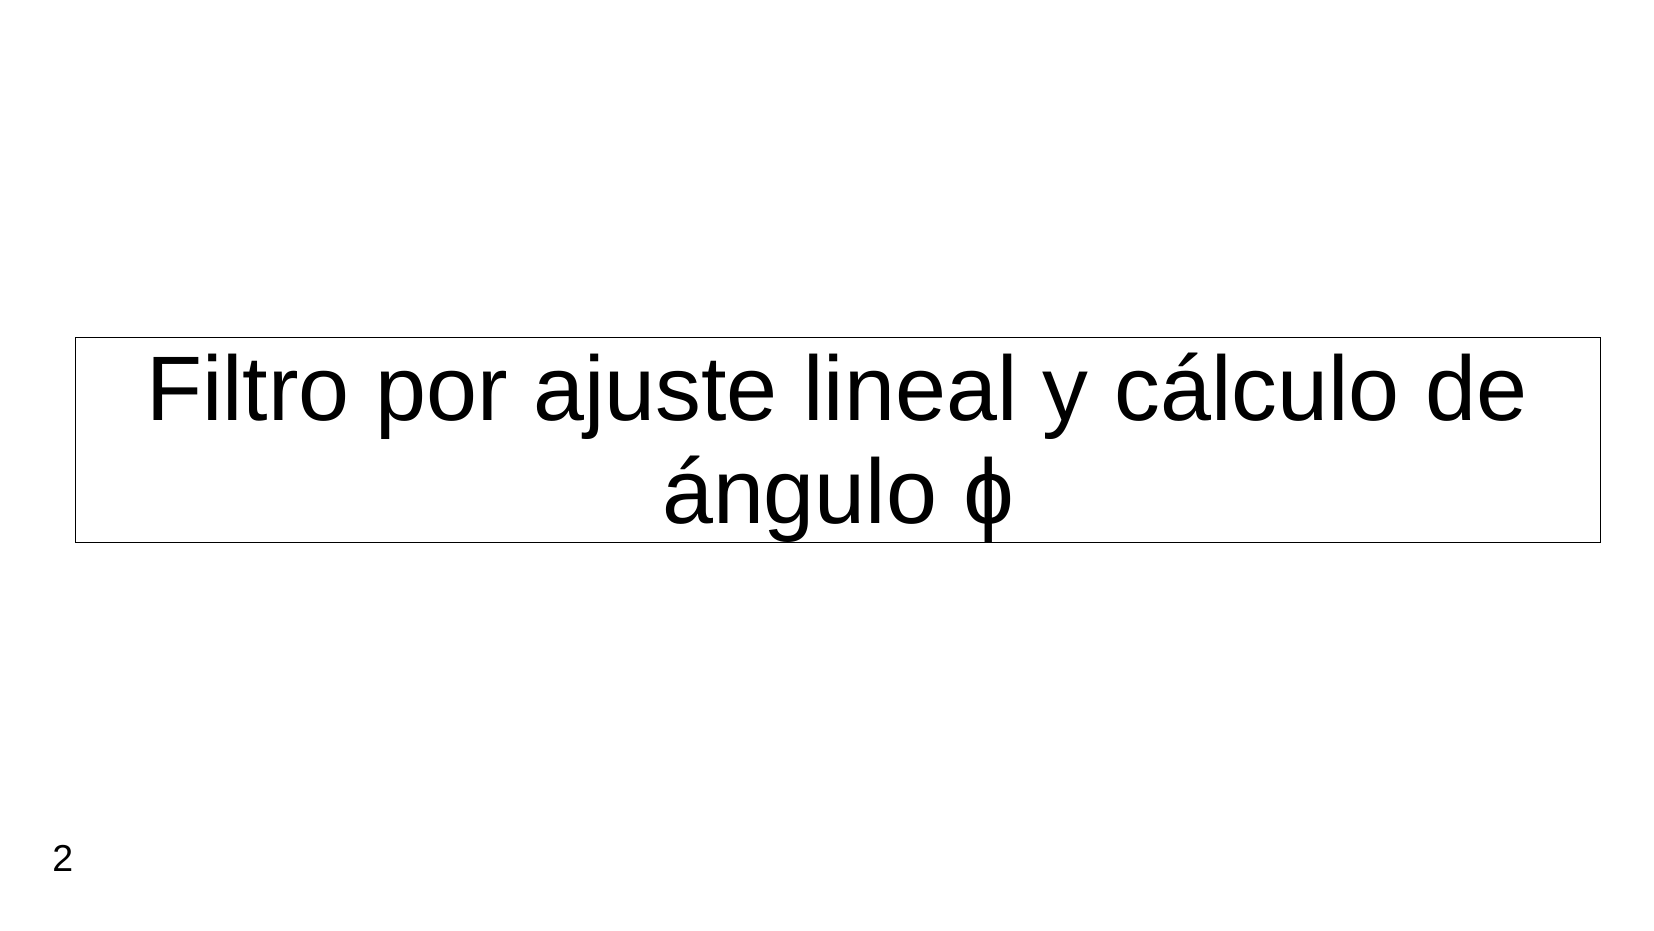

# Filtro por ajuste lineal y cálculo de ángulo ɸ